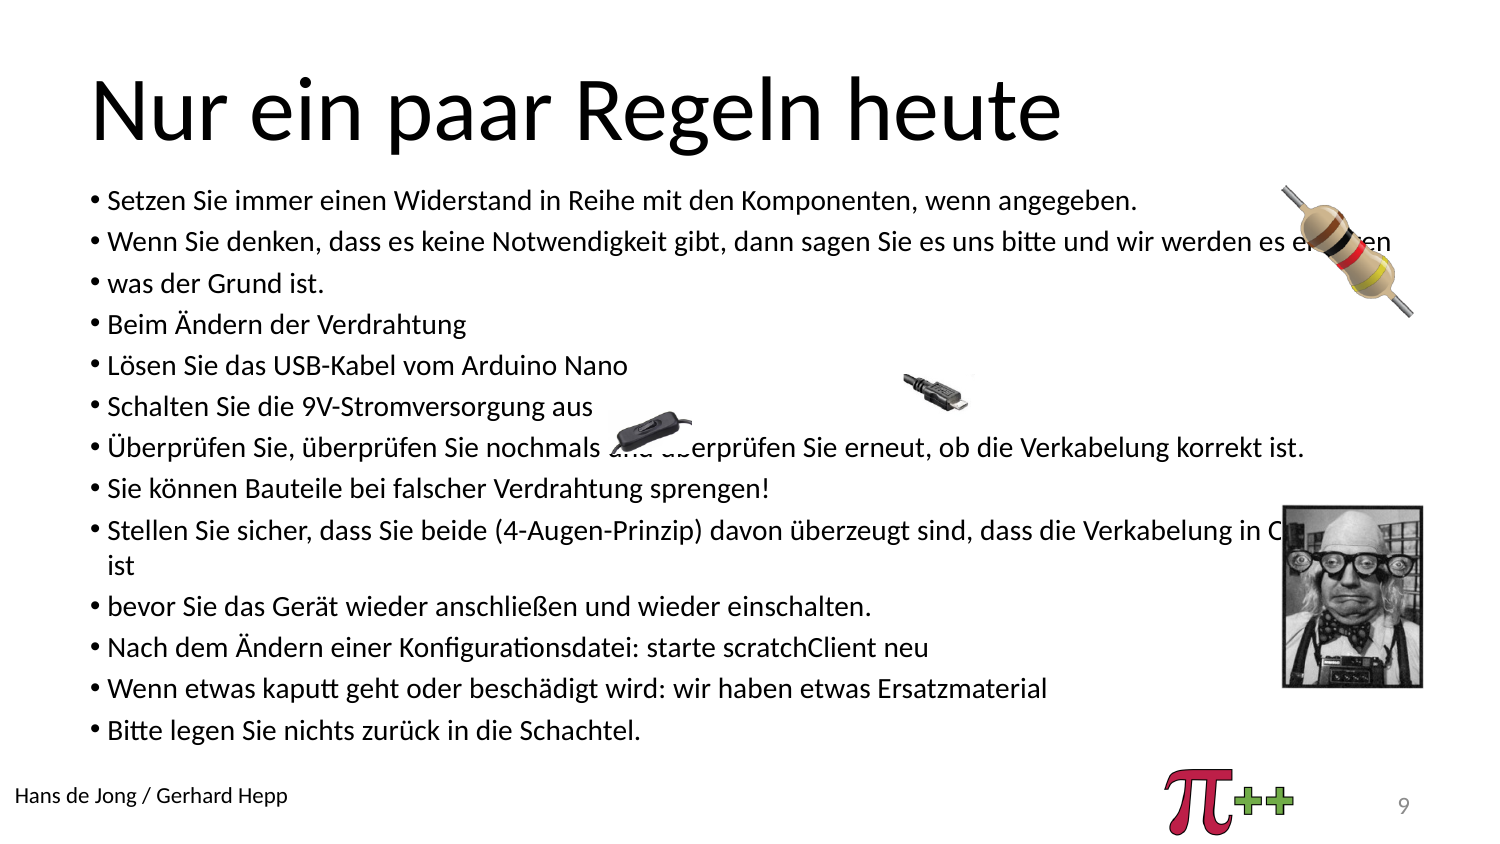

# Nur ein paar Regeln heute
Setzen Sie immer einen Widerstand in Reihe mit den Komponenten, wenn angegeben.
Wenn Sie denken, dass es keine Notwendigkeit gibt, dann sagen Sie es uns bitte und wir werden es erklären
was der Grund ist.
Beim Ändern der Verdrahtung
Lösen Sie das USB-Kabel vom Arduino Nano
Schalten Sie die 9V-Stromversorgung aus
Überprüfen Sie, überprüfen Sie nochmals und überprüfen Sie erneut, ob die Verkabelung korrekt ist.
Sie können Bauteile bei falscher Verdrahtung sprengen!
Stellen Sie sicher, dass Sie beide (4-Augen-Prinzip) davon überzeugt sind, dass die Verkabelung in Ordnung ist
bevor Sie das Gerät wieder anschließen und wieder einschalten.
Nach dem Ändern einer Konfigurationsdatei: starte scratchClient neu
Wenn etwas kaputt geht oder beschädigt wird: wir haben etwas Ersatzmaterial
Bitte legen Sie nichts zurück in die Schachtel.